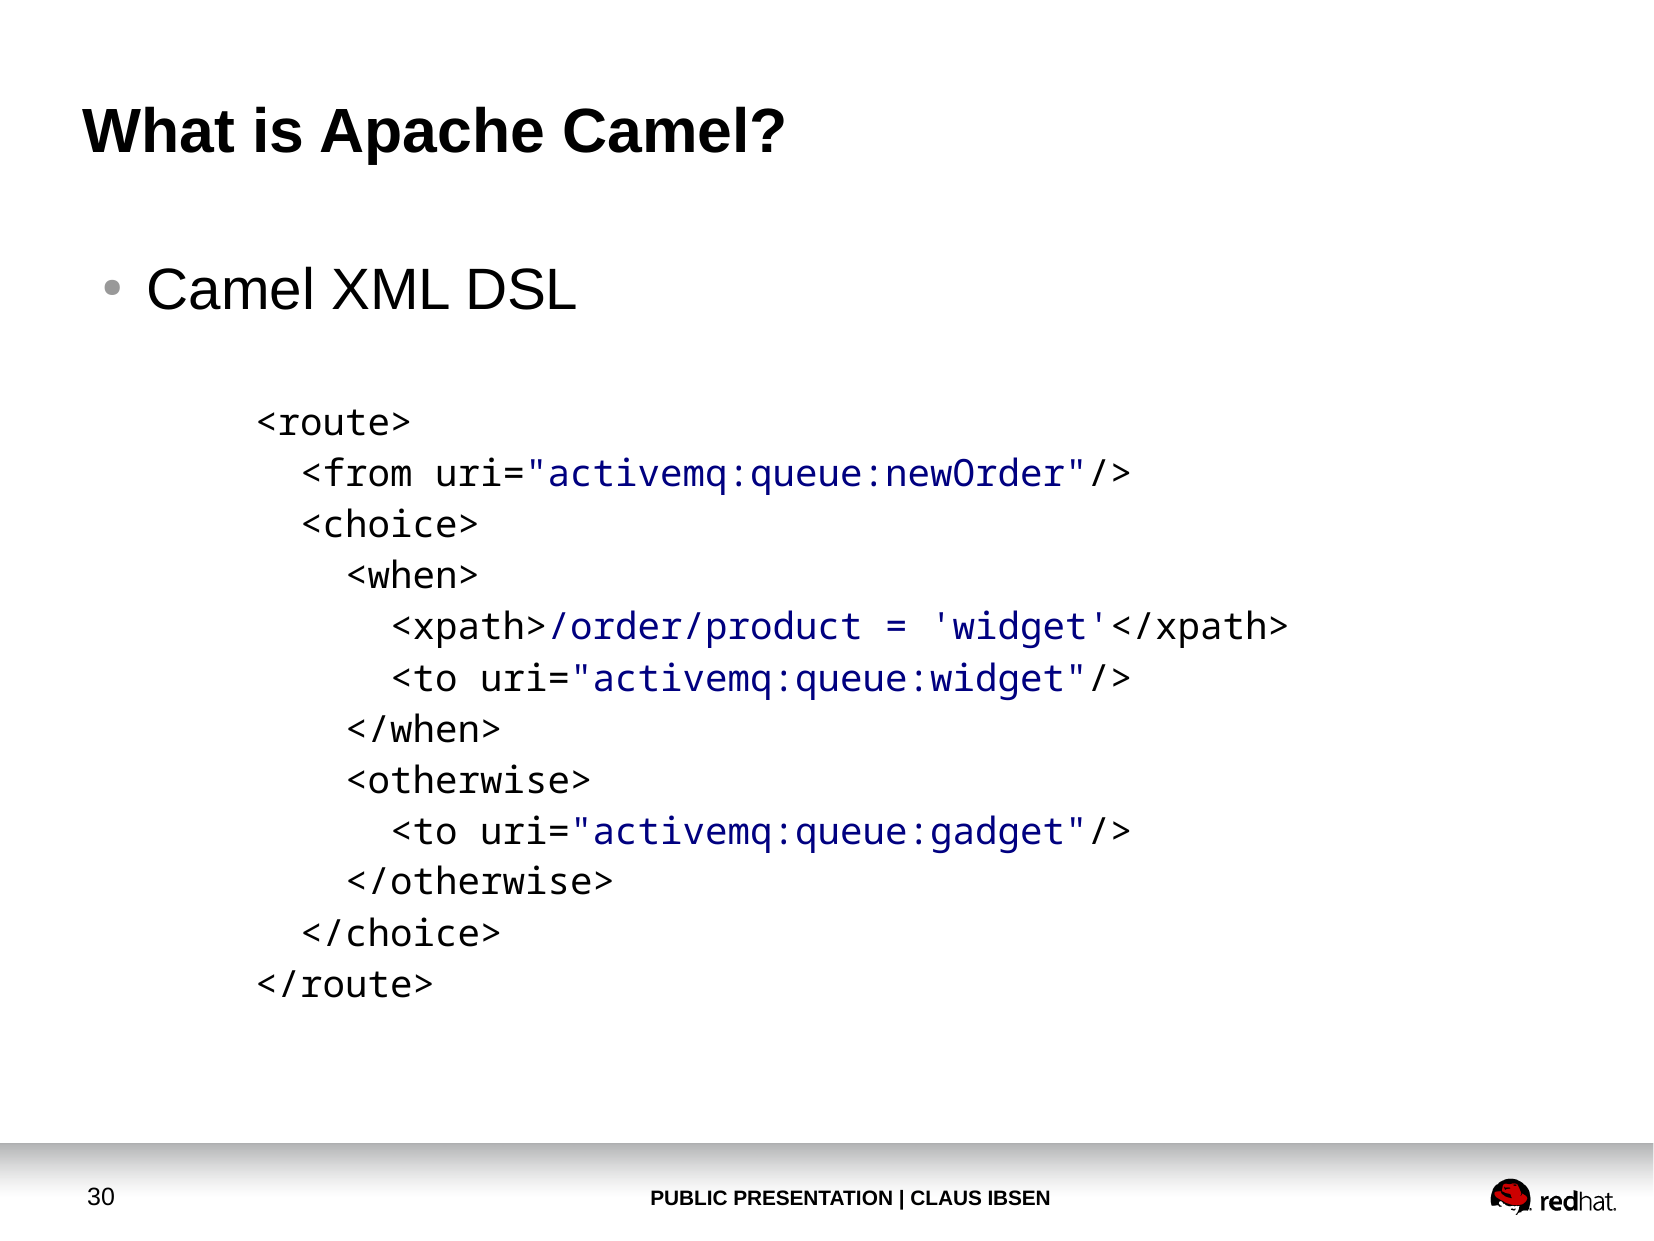

# What is Apache Camel?
Camel XML DSL
 <route>
 <from uri="activemq:queue:newOrder"/>
 <choice>
 <when>
 <xpath>/order/product = 'widget'</xpath>
 <to uri="activemq:queue:widget"/>
 </when>
 <otherwise>
 <to uri="activemq:queue:gadget"/>
 </otherwise>
 </choice>
 </route>